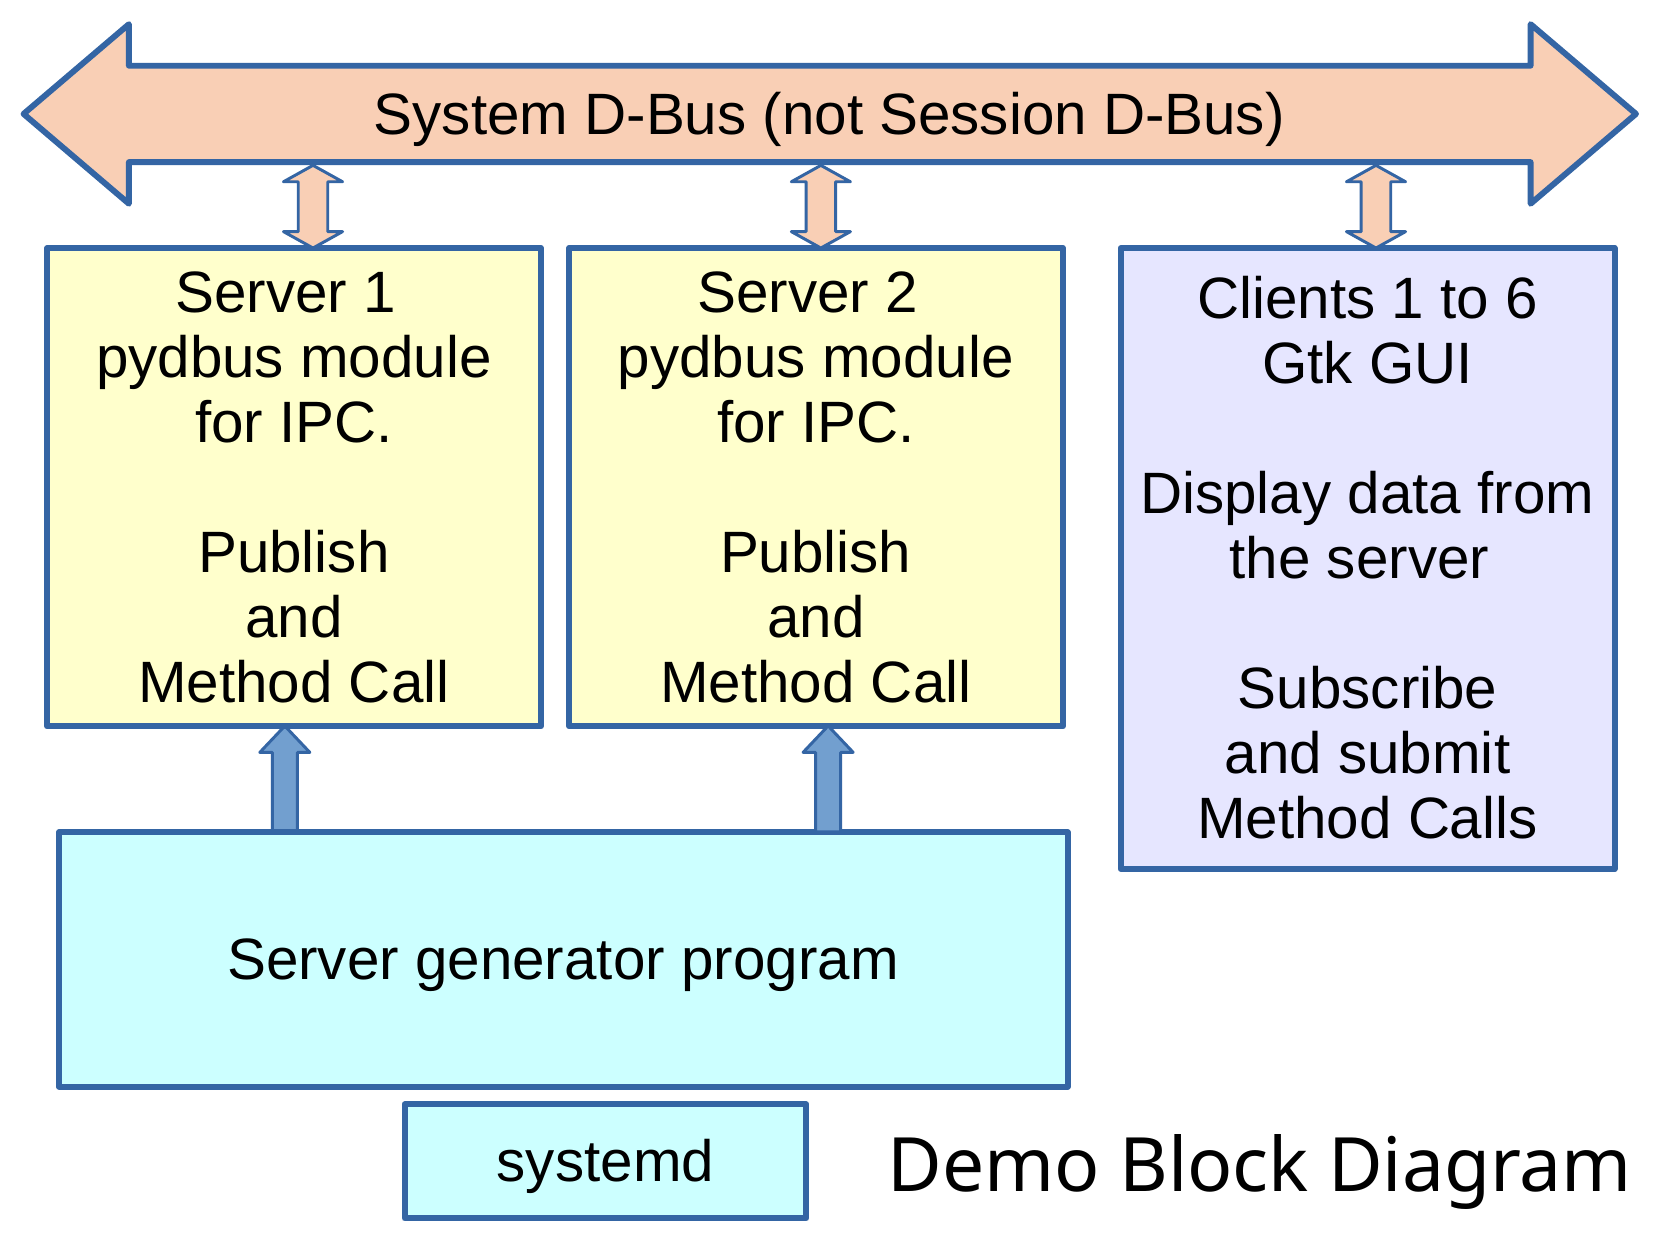

System D-Bus (not Session D-Bus)
Server 2
pydbus module for IPC.
Publish
and
Method Call
Server 1
pydbus module for IPC.
Publish
and
Method Call
Clients 1 to 6
Gtk GUI
Display data from the server
Subscribe
and submit Method Calls
Server generator program
systemd
Demo Block Diagram